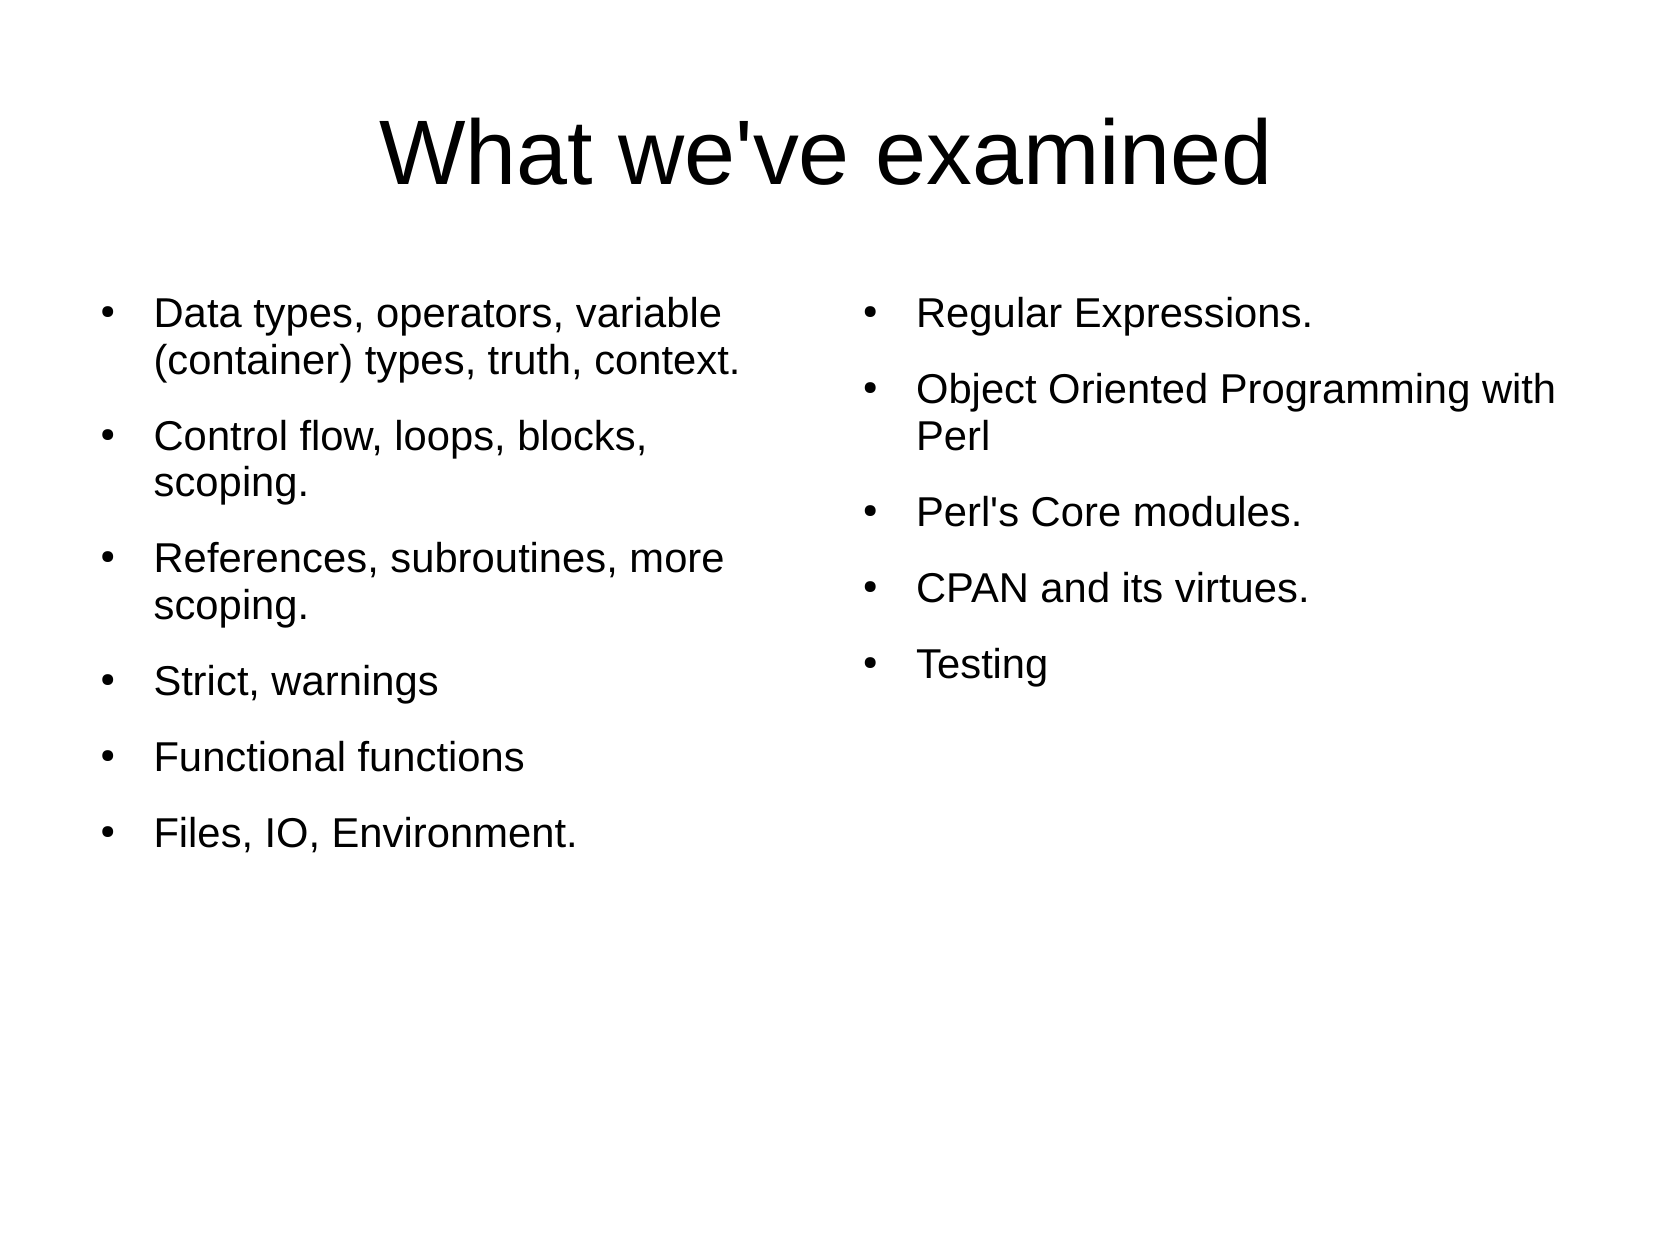

# What we've examined
Data types, operators, variable (container) types, truth, context.
Control flow, loops, blocks, scoping.
References, subroutines, more scoping.
Strict, warnings
Functional functions
Files, IO, Environment.
Regular Expressions.
Object Oriented Programming with Perl
Perl's Core modules.
CPAN and its virtues.
Testing